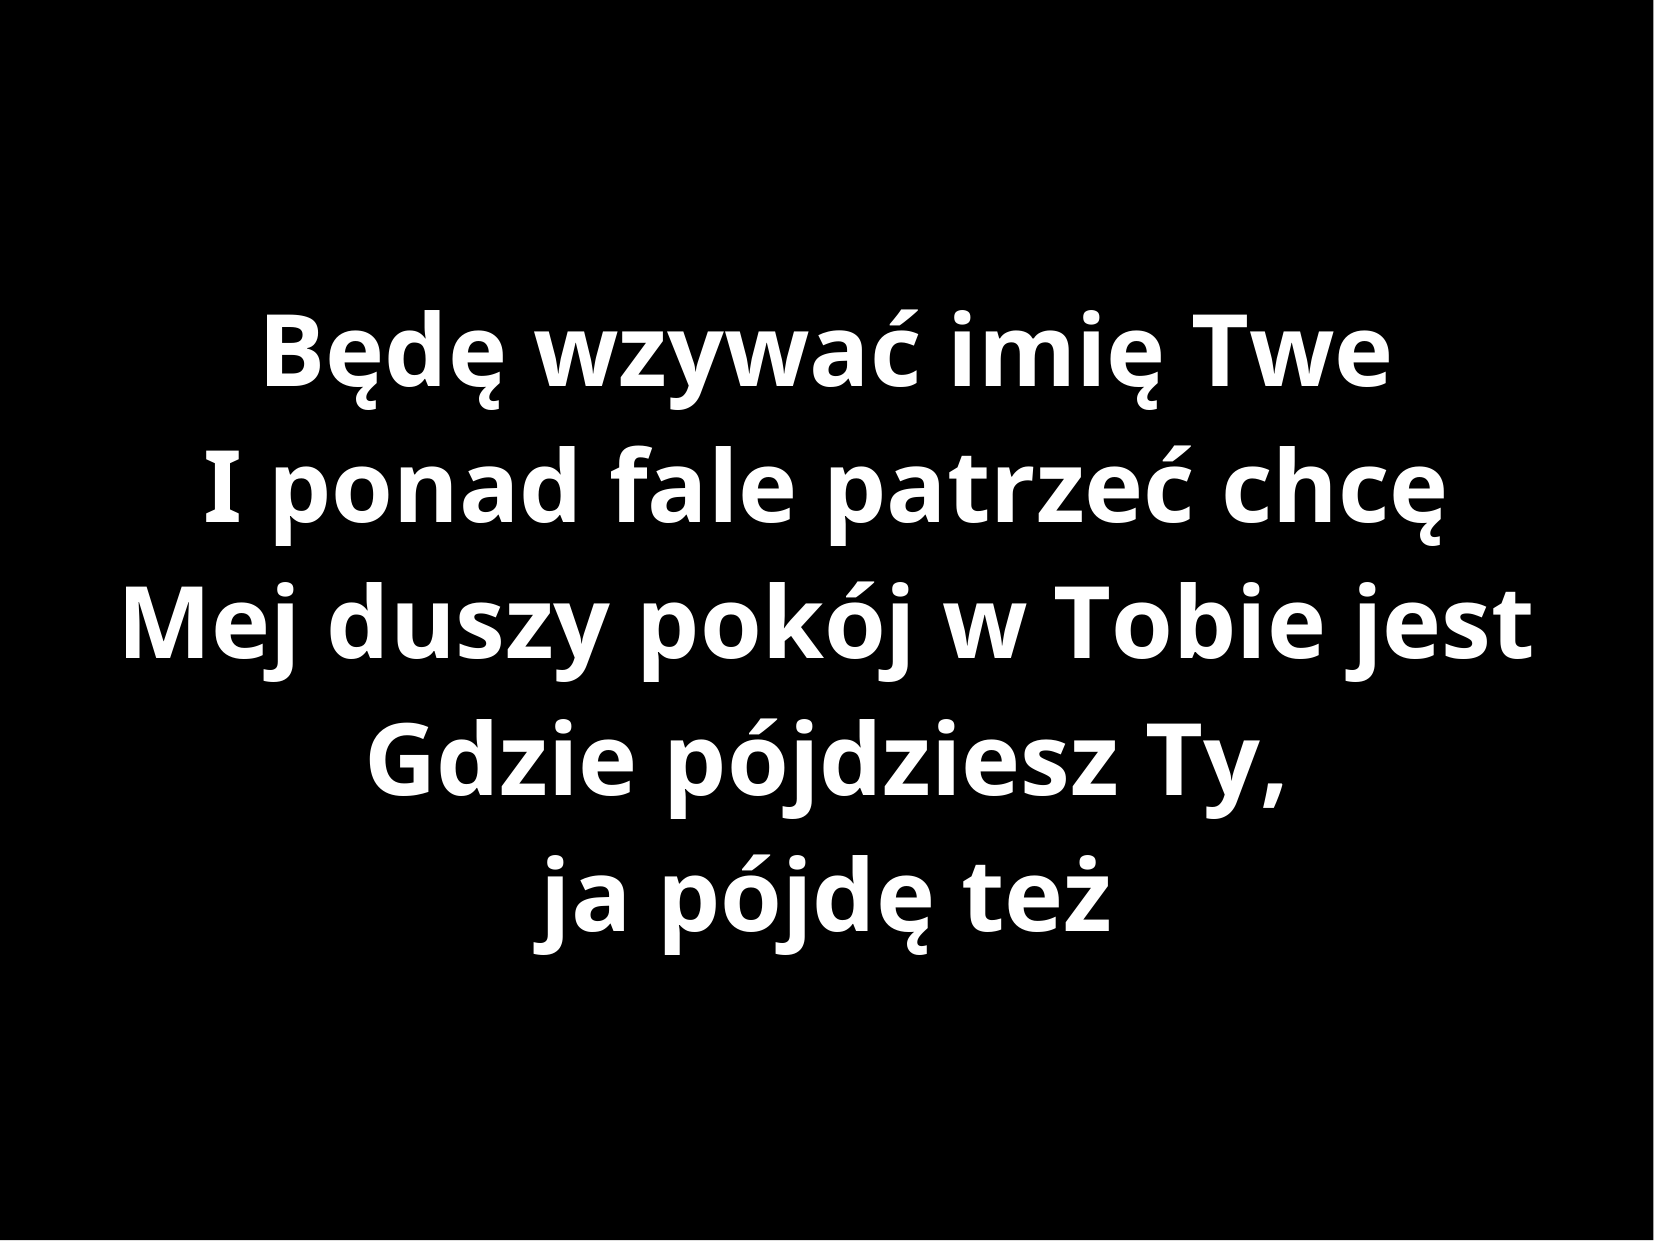

# Będę wzywać imię Twe I ponad fale patrzeć chcę Mej duszy pokój w Tobie jest Gdzie pójdziesz Ty, ja pójdę też